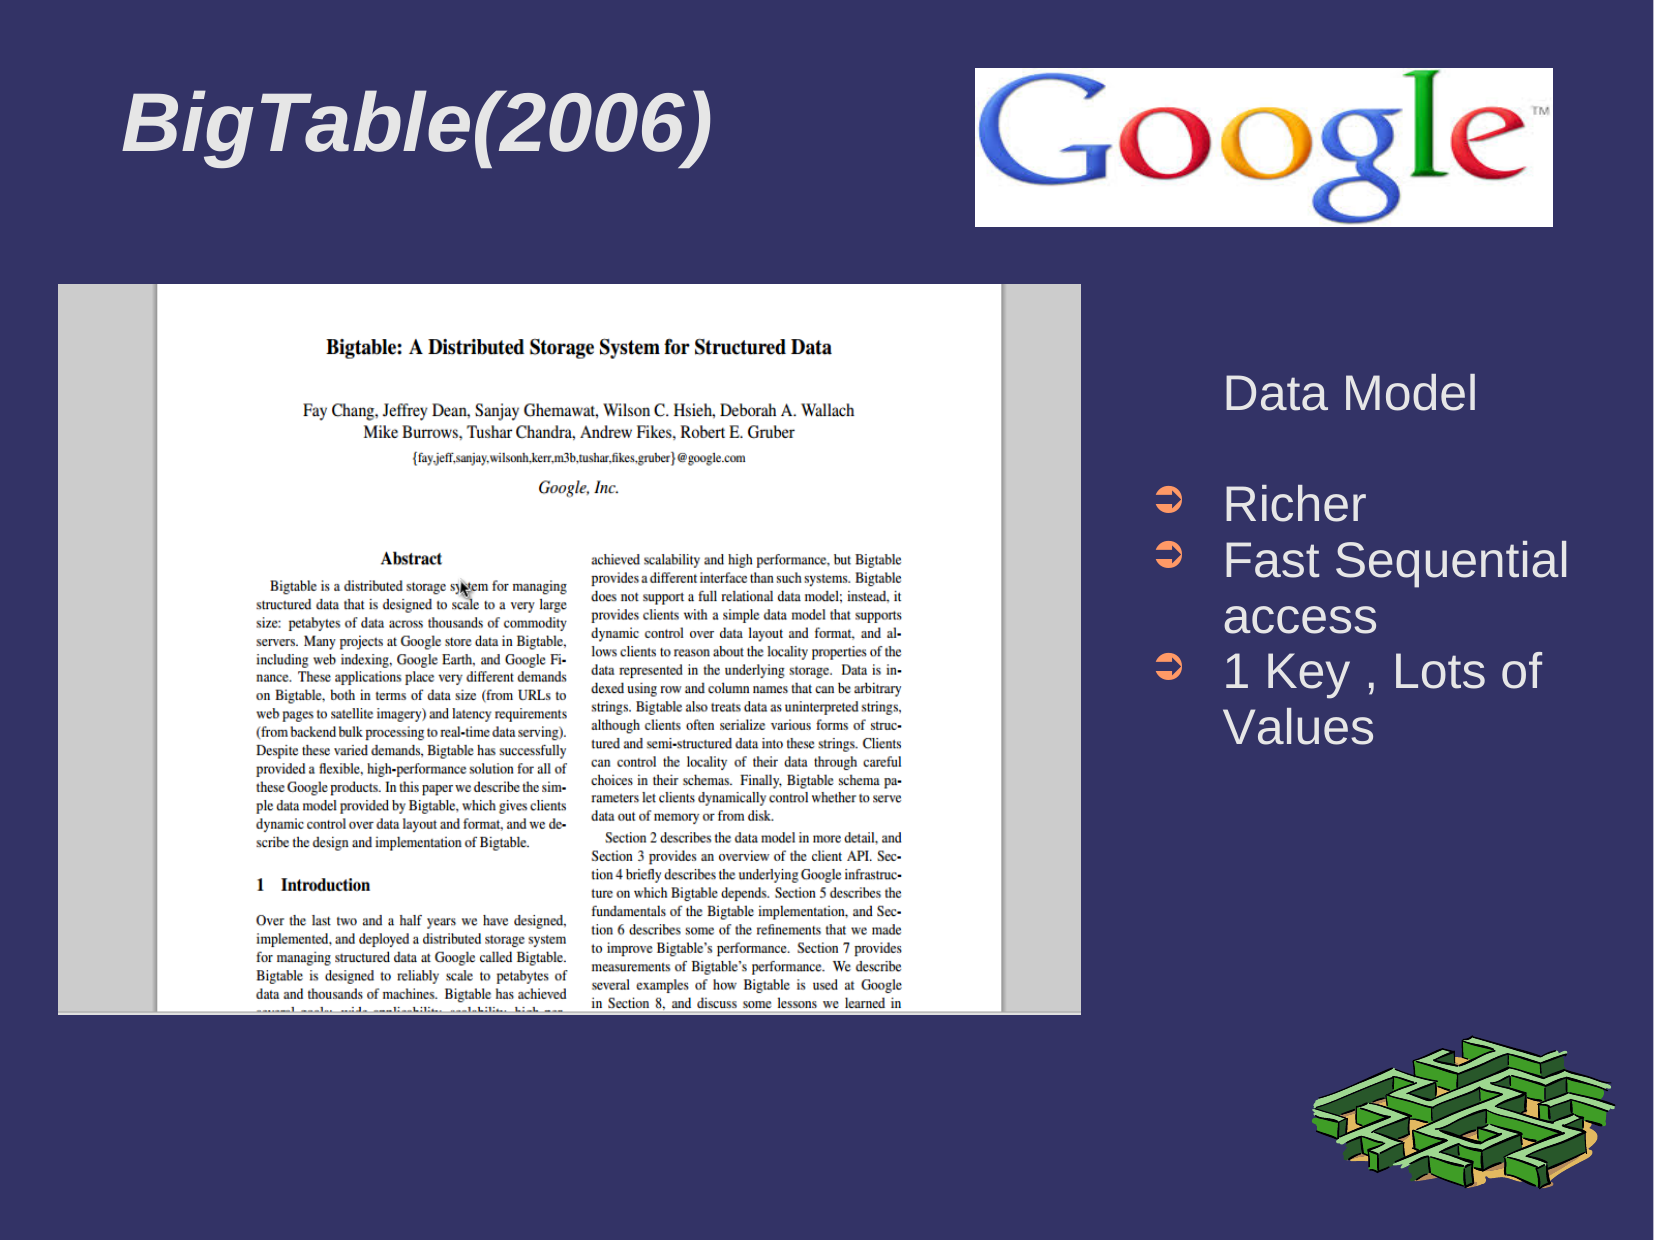

# BigTable(2006)
Data Model
Richer
Fast Sequential access
1 Key , Lots of Values